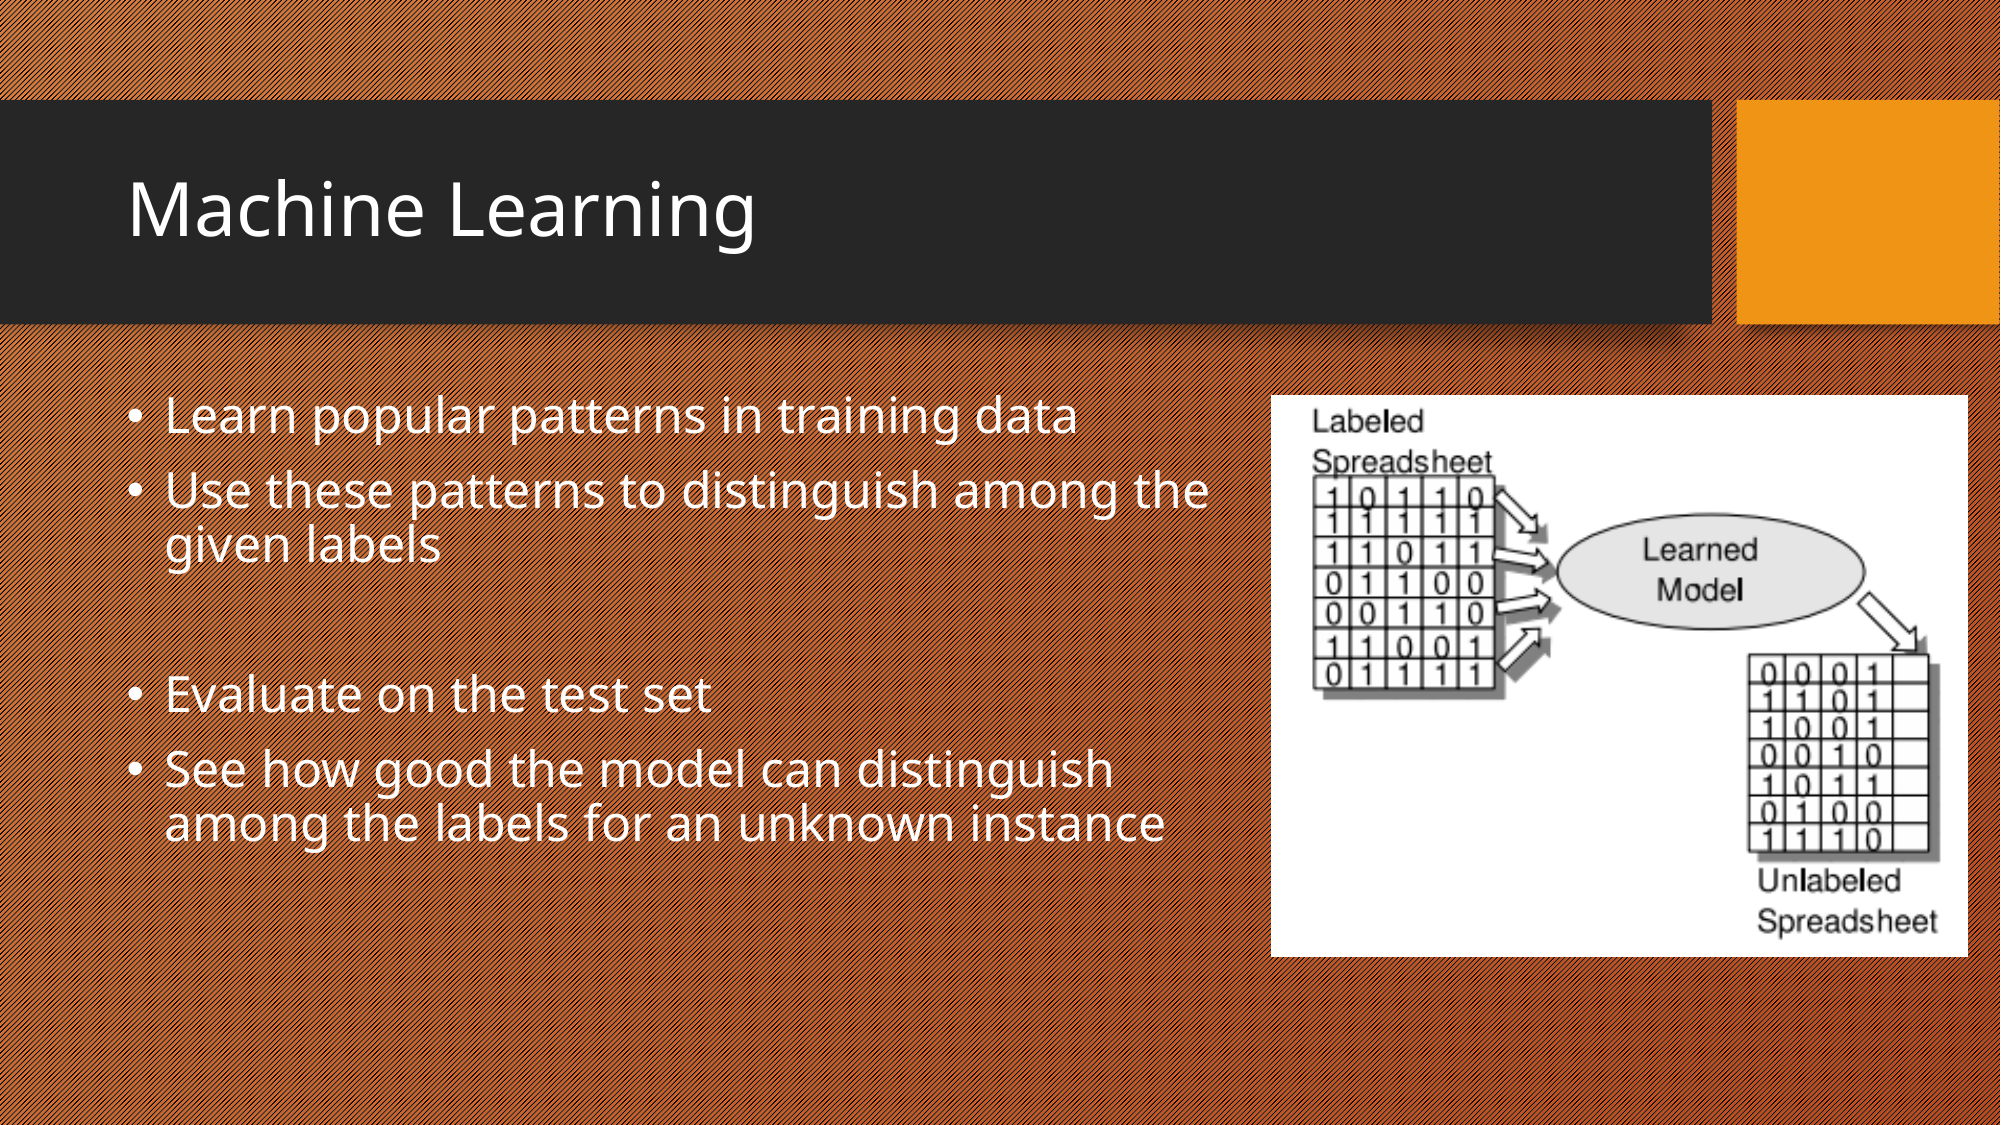

# Machine Learning
Learn popular patterns in training data
Use these patterns to distinguish among the given labels
Evaluate on the test set
See how good the model can distinguish among the labels for an unknown instance